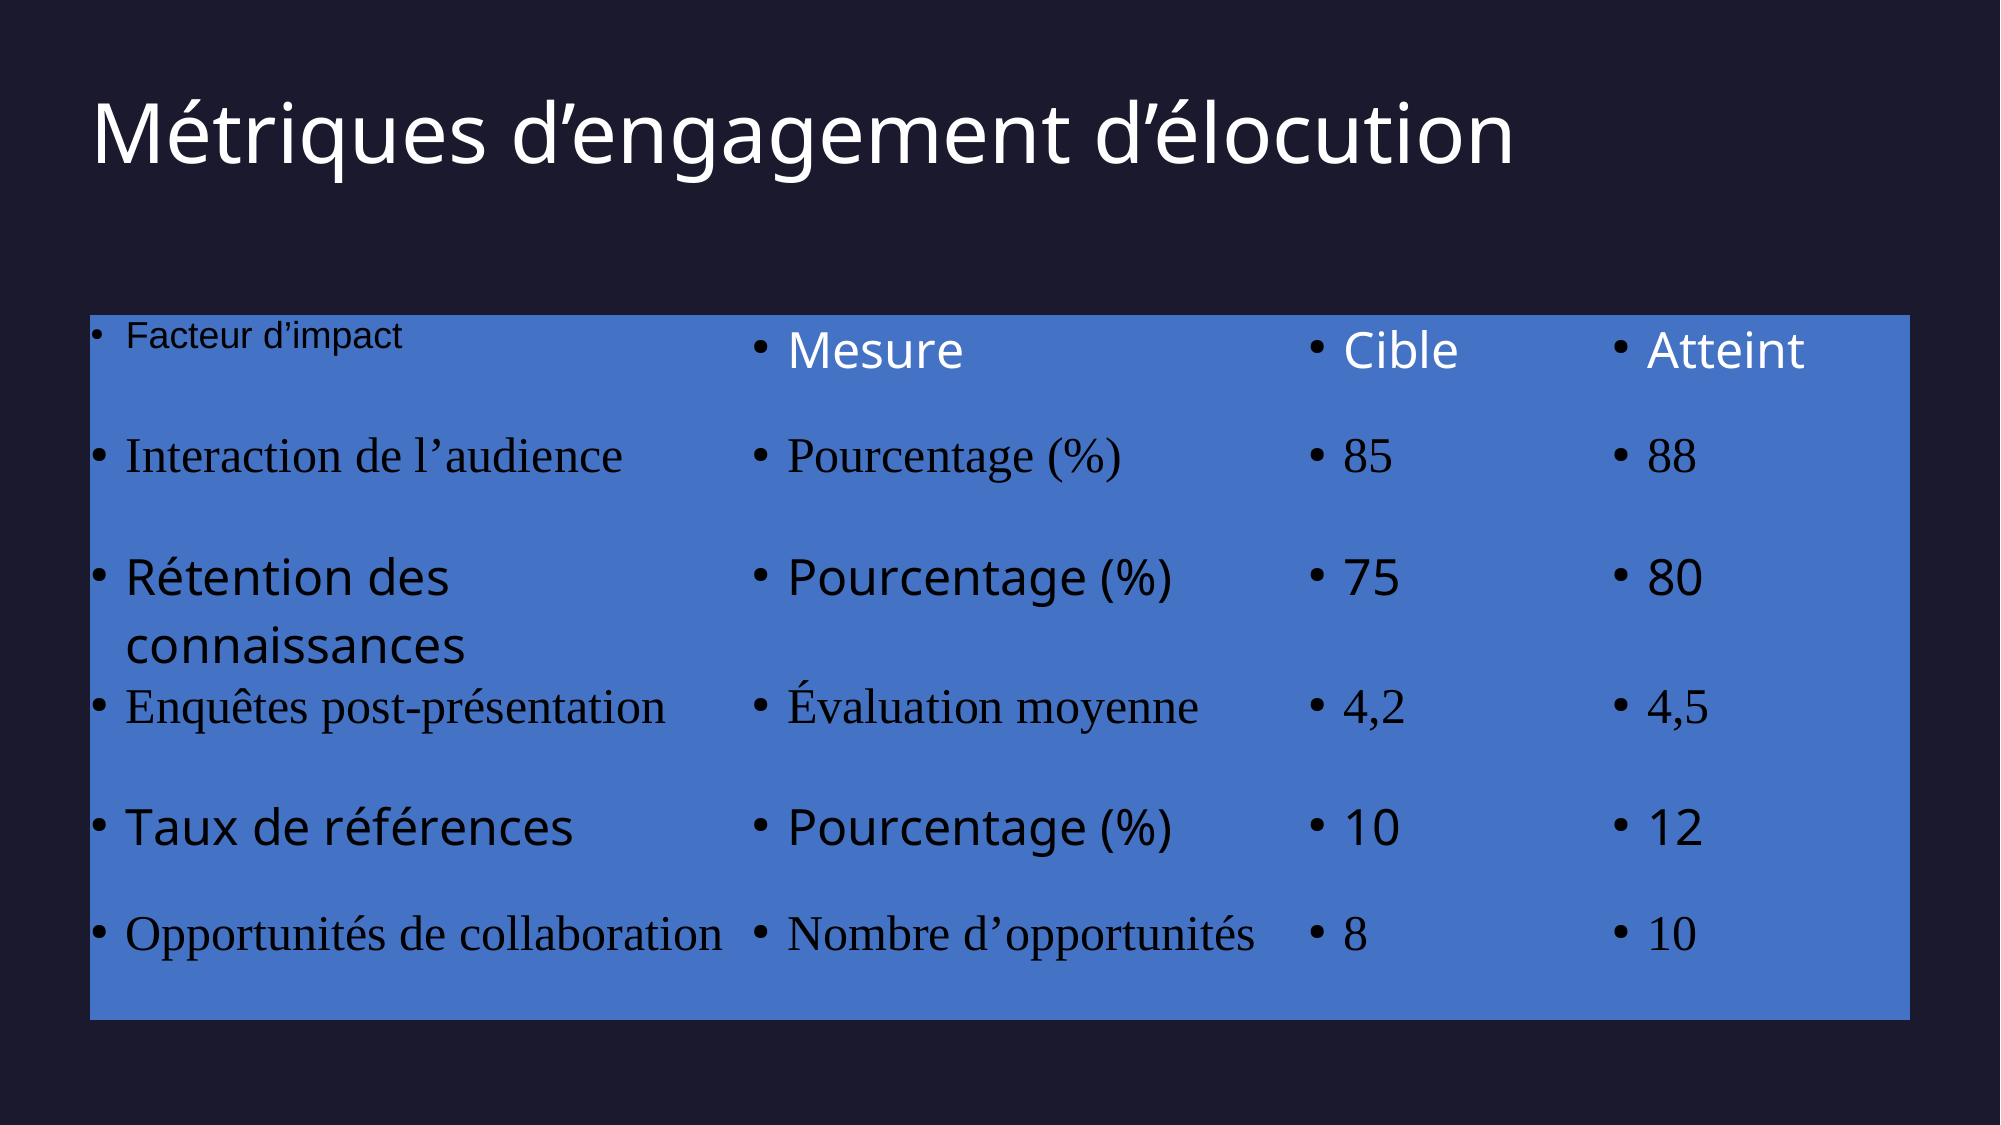

# Métriques d’engagement d’élocution
| Facteur d’impact | Mesure | Cible | Atteint |
| --- | --- | --- | --- |
| Interaction de l’audience | Pourcentage (%) | 85 | 88 |
| Rétention des connaissances | Pourcentage (%) | 75 | 80 |
| Enquêtes post-présentation | Évaluation moyenne | 4,2 | 4,5 |
| Taux de références | Pourcentage (%) | 10 | 12 |
| Opportunités de collaboration | Nombre d’opportunités | 8 | 10 |